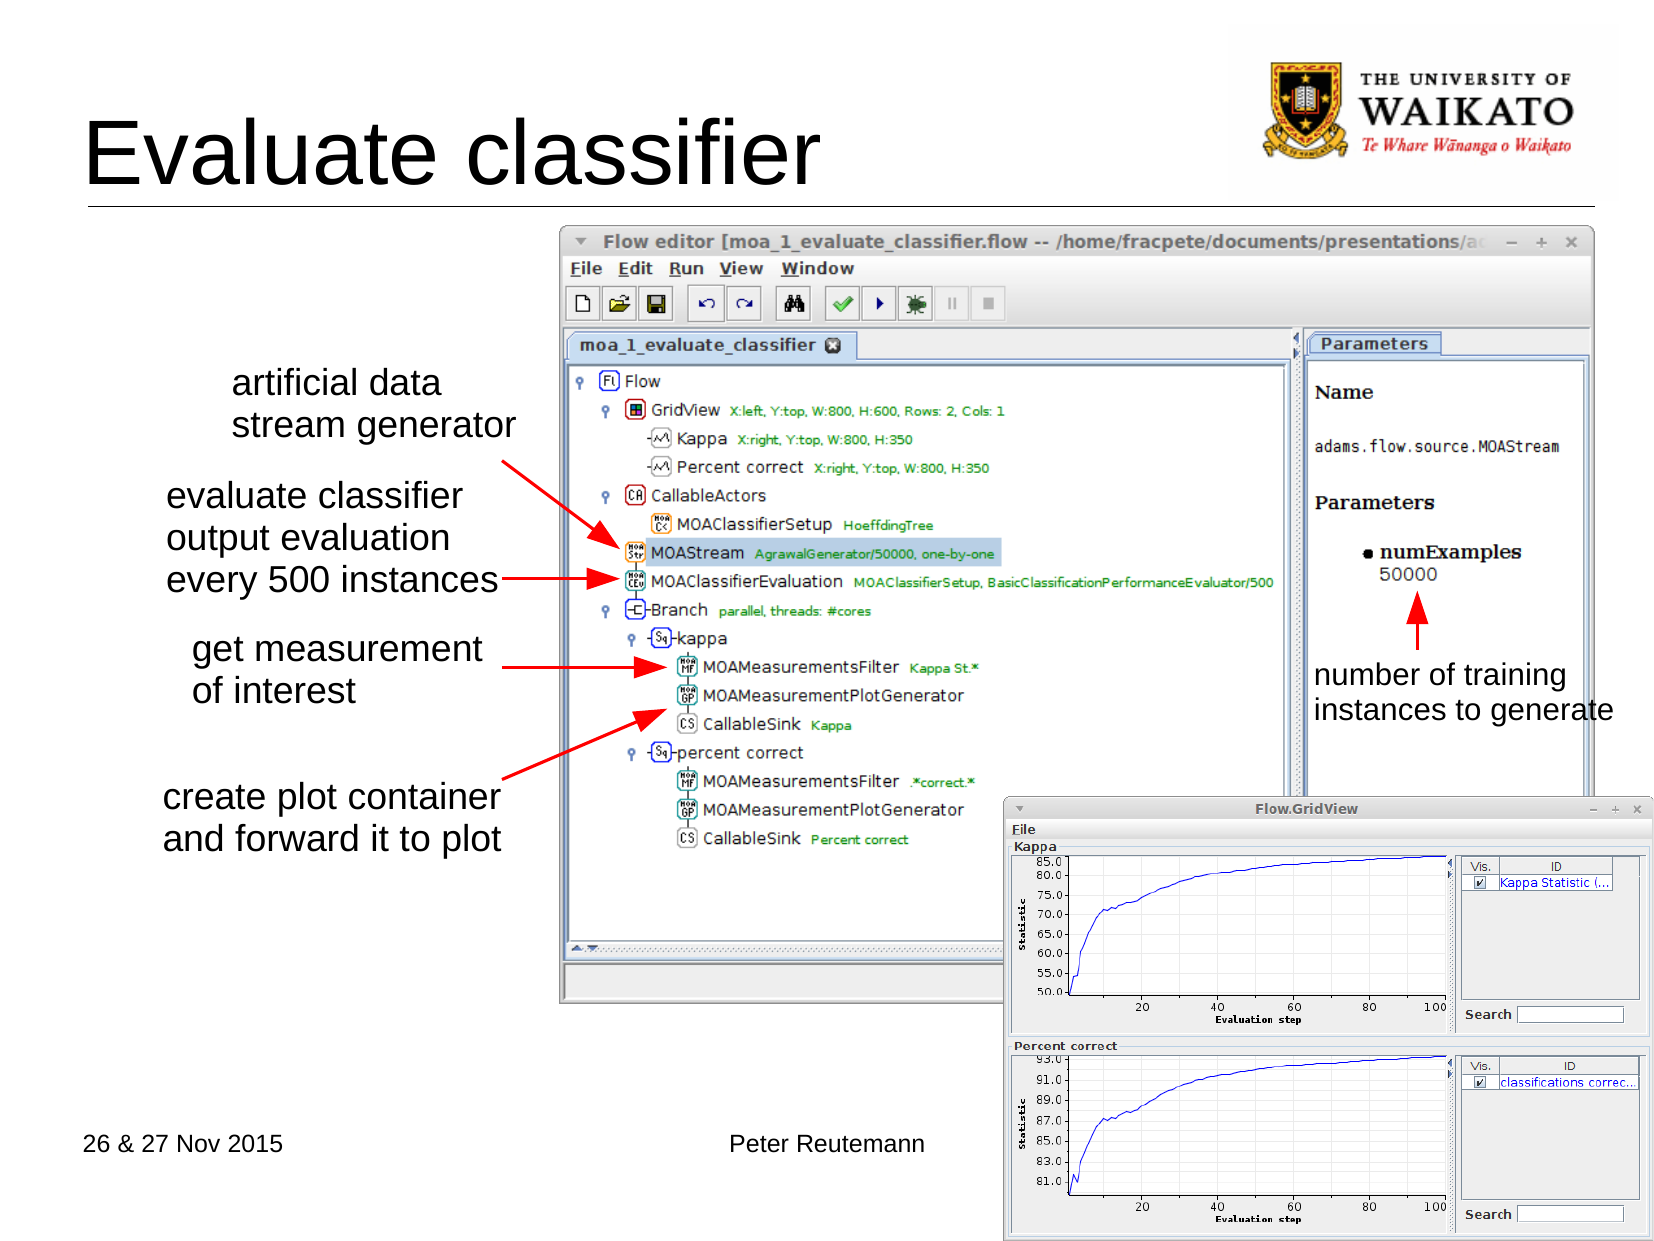

# Evaluate classifier
artificial data
stream generator
evaluate classifier
output evaluation
every 500 instances
get measurement
of interest
number of training
instances to generate
create plot container
and forward it to plot
26 & 27 Nov 2015
Peter Reutemann
24